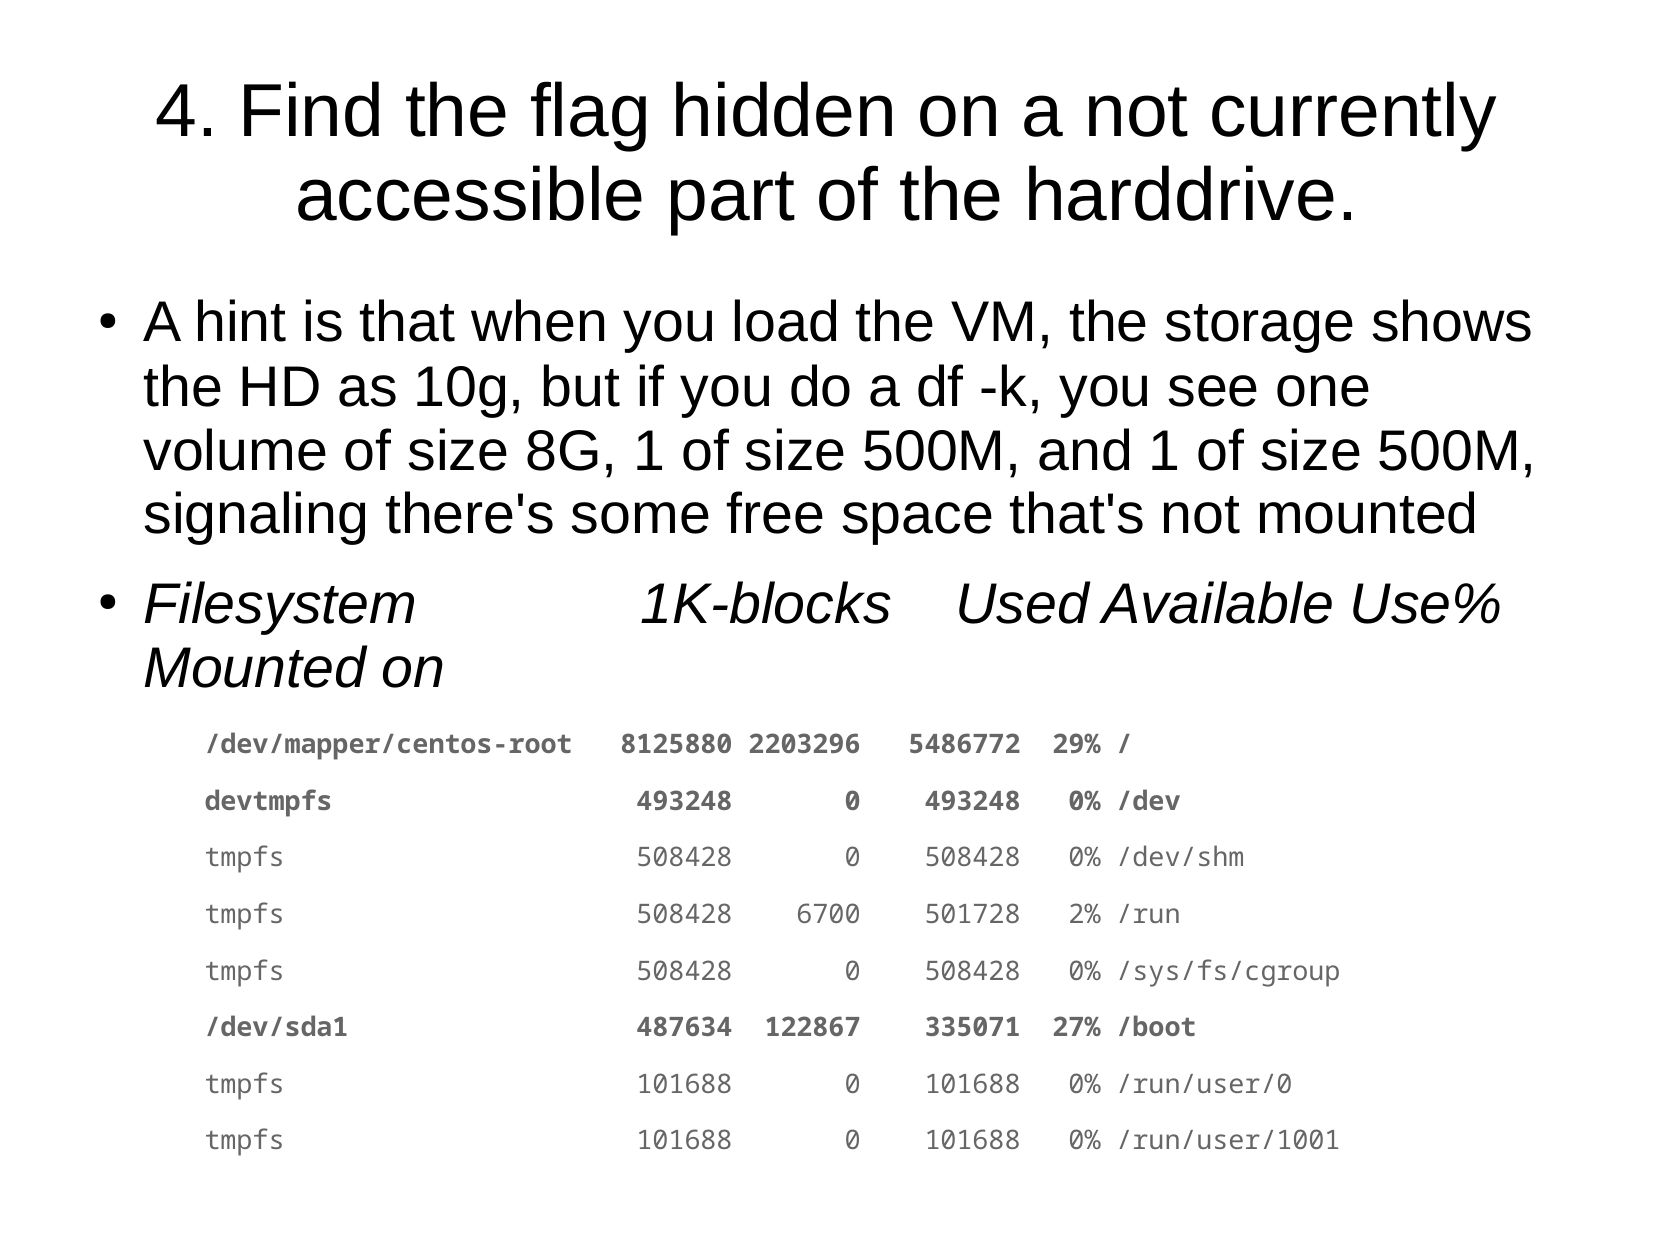

# 4. Find the flag hidden on a not currently accessible part of the harddrive.
A hint is that when you load the VM, the storage shows the HD as 10g, but if you do a df -k, you see one volume of size 8G, 1 of size 500M, and 1 of size 500M, signaling there's some free space that's not mounted
Filesystem 1K-blocks Used Available Use% Mounted on
/dev/mapper/centos-root 8125880 2203296 5486772 29% /
devtmpfs 493248 0 493248 0% /dev
tmpfs 508428 0 508428 0% /dev/shm
tmpfs 508428 6700 501728 2% /run
tmpfs 508428 0 508428 0% /sys/fs/cgroup
/dev/sda1 487634 122867 335071 27% /boot
tmpfs 101688 0 101688 0% /run/user/0
tmpfs 101688 0 101688 0% /run/user/1001